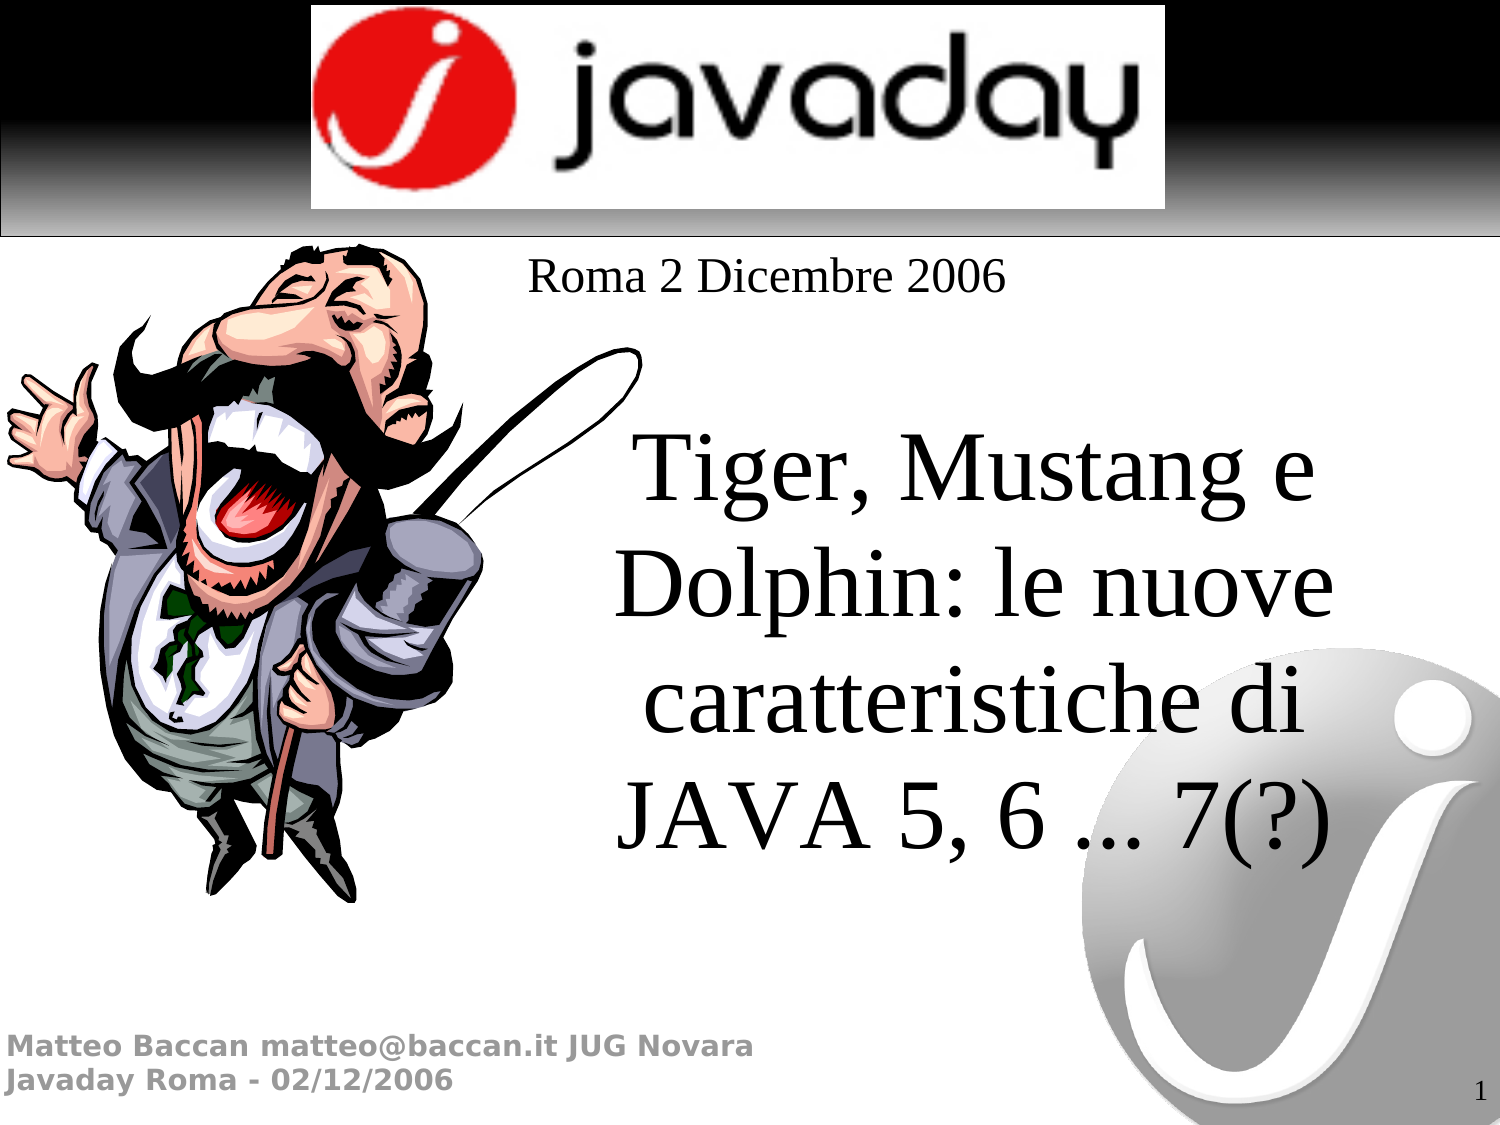

Roma 2 Dicembre 2006
Tiger, Mustang e Dolphin: le nuove
caratteristiche di
JAVA 5, 6 ... 7(?)